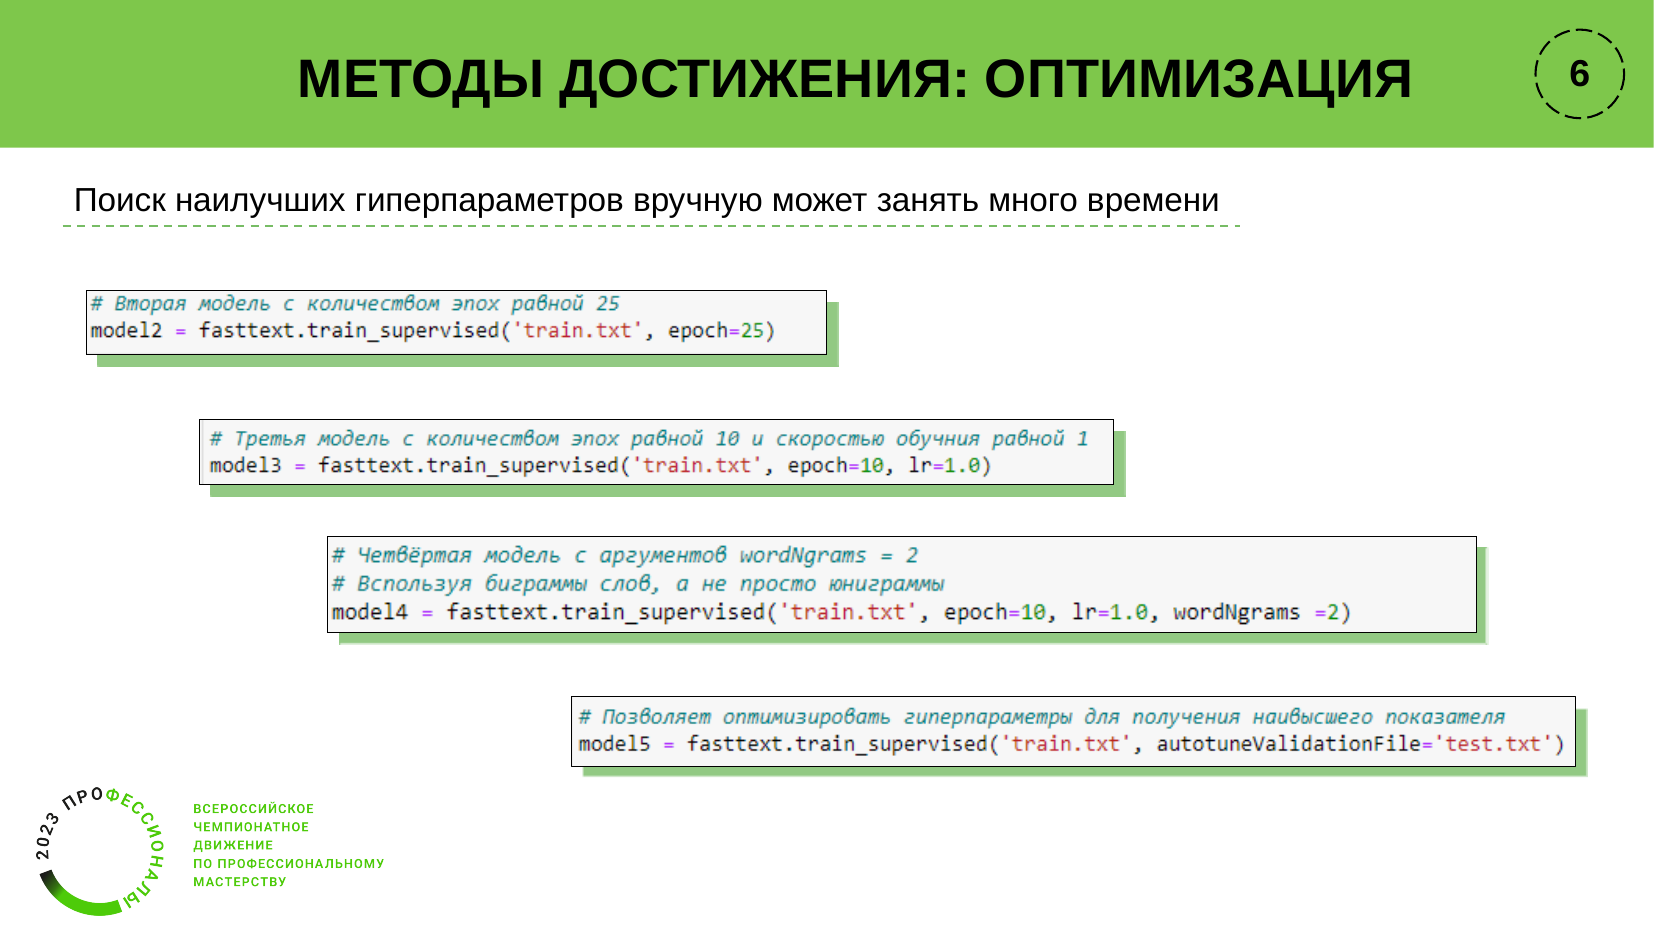

6
МЕТОДЫ ДОСТИЖЕНИЯ: ОПТИМИЗАЦИЯ
Поиск наилучших гиперпараметров вручную может занять много времени